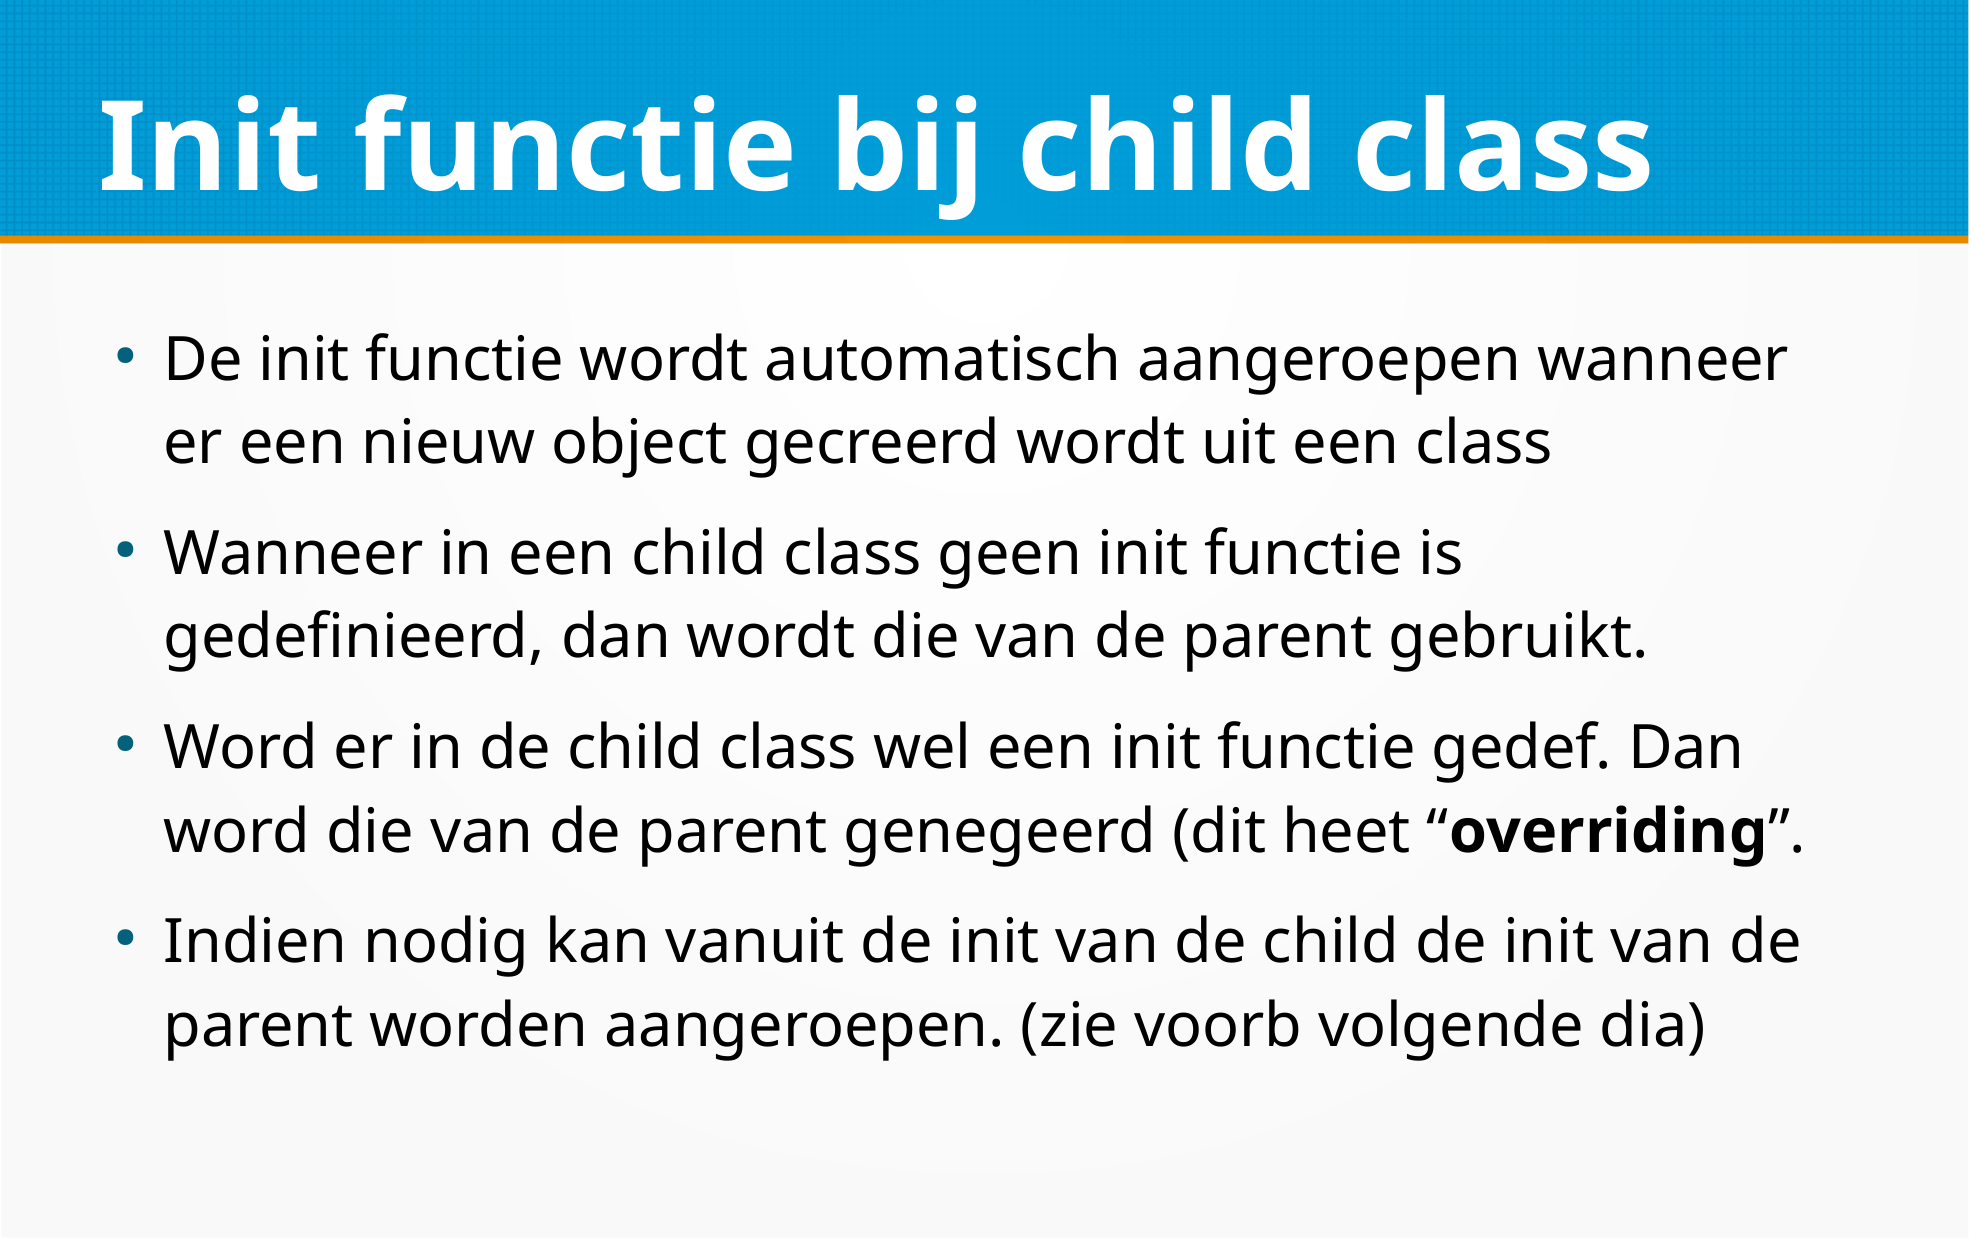

# Init functie bij child class
De init functie wordt automatisch aangeroepen wanneer er een nieuw object gecreerd wordt uit een class
Wanneer in een child class geen init functie is gedefinieerd, dan wordt die van de parent gebruikt.
Word er in de child class wel een init functie gedef. Dan word die van de parent genegeerd (dit heet “overriding”.
Indien nodig kan vanuit de init van de child de init van de parent worden aangeroepen. (zie voorb volgende dia)